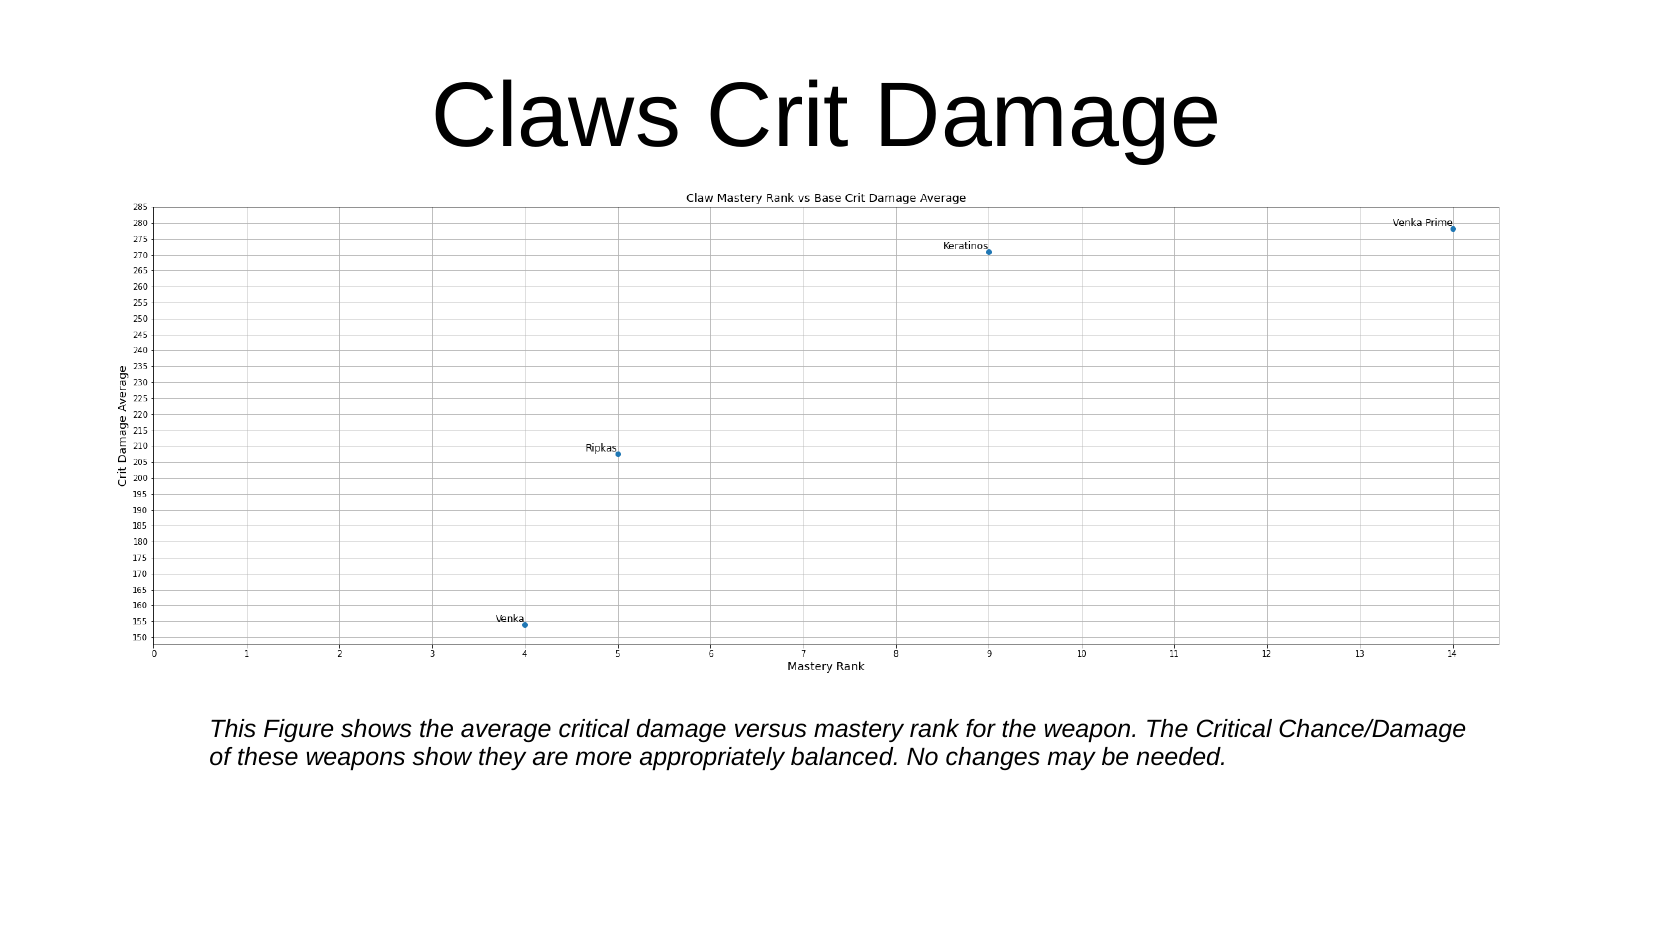

# Claws Crit Damage
This Figure shows the average critical damage versus mastery rank for the weapon. The Critical Chance/Damage of these weapons show they are more appropriately balanced. No changes may be needed.